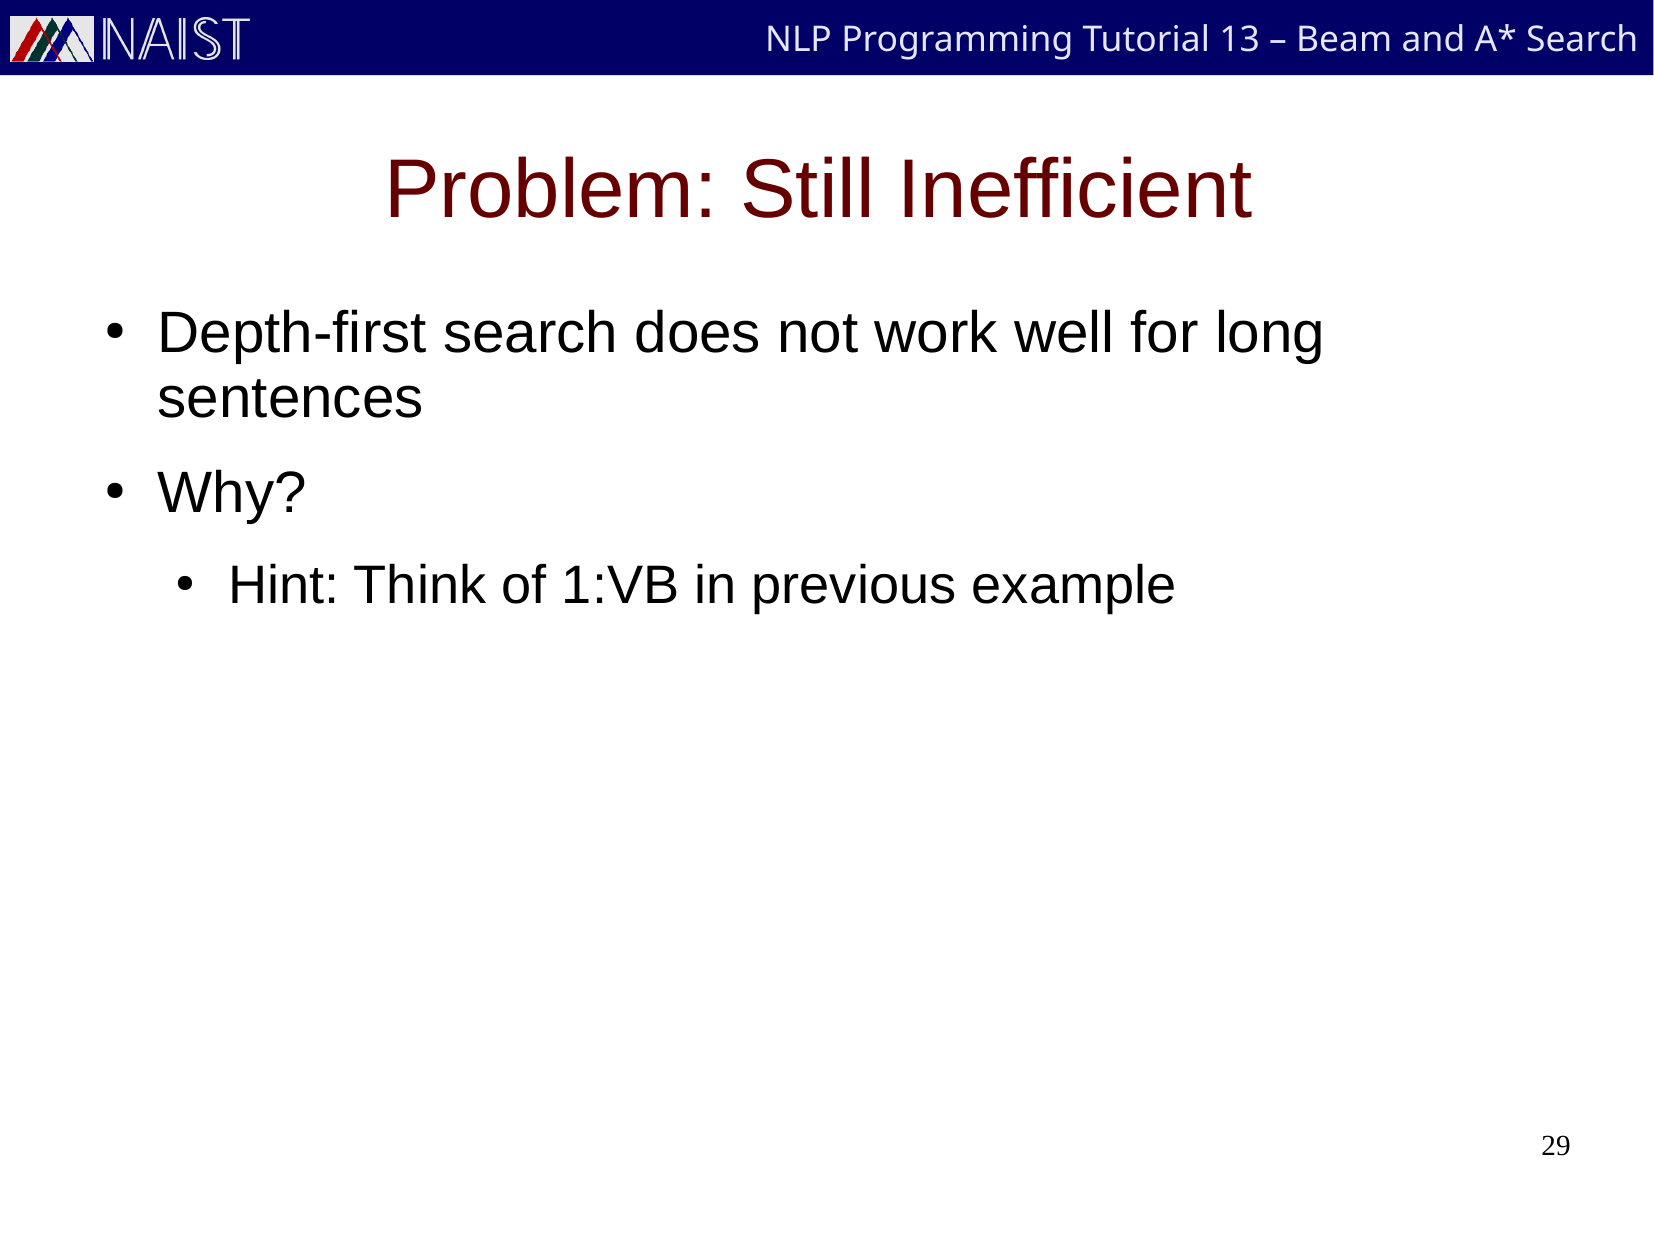

# Problem: Still Inefficient
Depth-first search does not work well for long sentences
Why?
Hint: Think of 1:VB in previous example
29